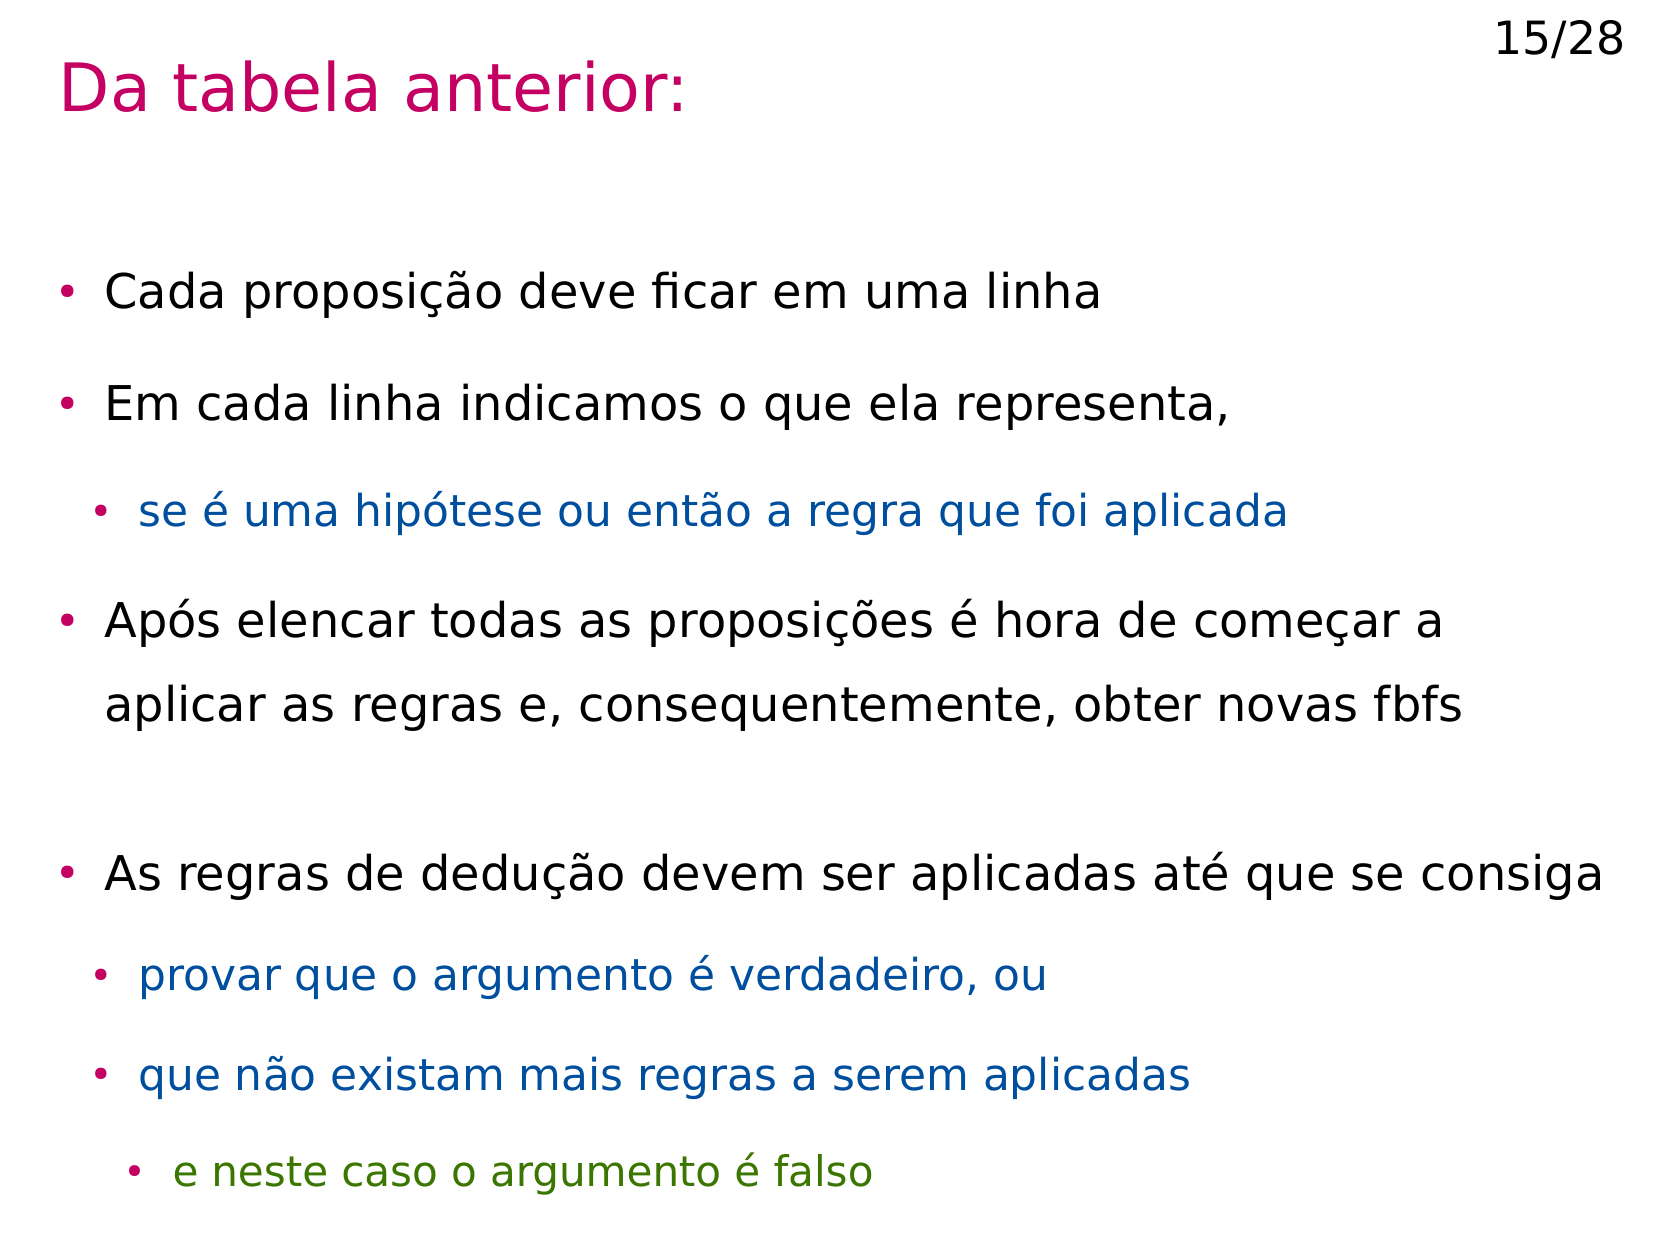

15
# Da tabela anterior:
Cada proposição deve ficar em uma linha
Em cada linha indicamos o que ela representa,
se é uma hipótese ou então a regra que foi aplicada
Após elencar todas as proposições é hora de começar a aplicar as regras e, consequentemente, obter novas fbfs
As regras de dedução devem ser aplicadas até que se consiga
provar que o argumento é verdadeiro, ou
que não existam mais regras a serem aplicadas
e neste caso o argumento é falso